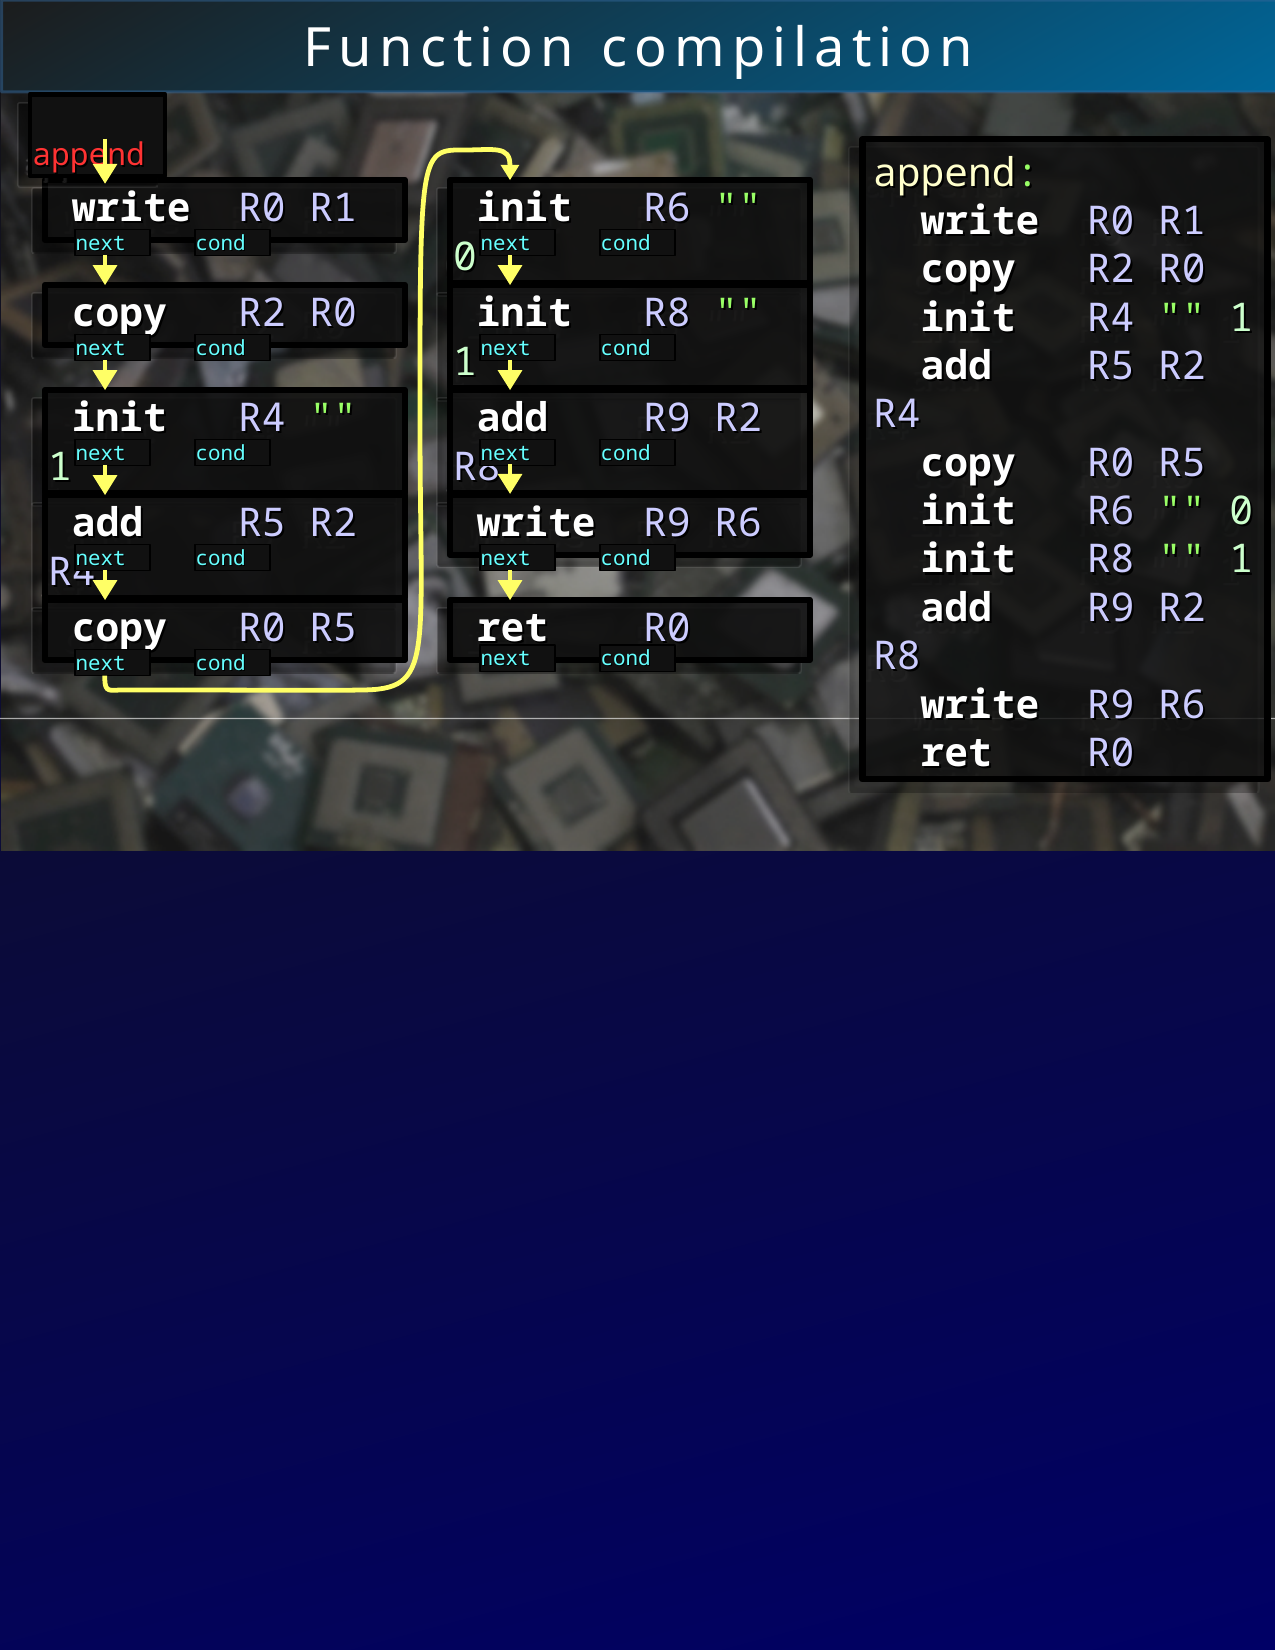

Function compilation
 append
append:
 write R0 R1
 copy R2 R0
 init R4 "" 1
 add R5 R2 R4
 copy R0 R5
 init R6 "" 0
 init R8 "" 1
 add R9 R2 R8
 write R9 R6
 ret R0
 write R0 R1
 init R6 "" 0
next
cond
next
cond
 copy R2 R0
 init R8 "" 1
next
cond
next
cond
 init R4 "" 1
 add R9 R2 R8
next
cond
next
cond
 add R5 R2 R4
 write R9 R6
next
cond
next
cond
 copy R0 R5
 ret R0
next
cond
next
cond